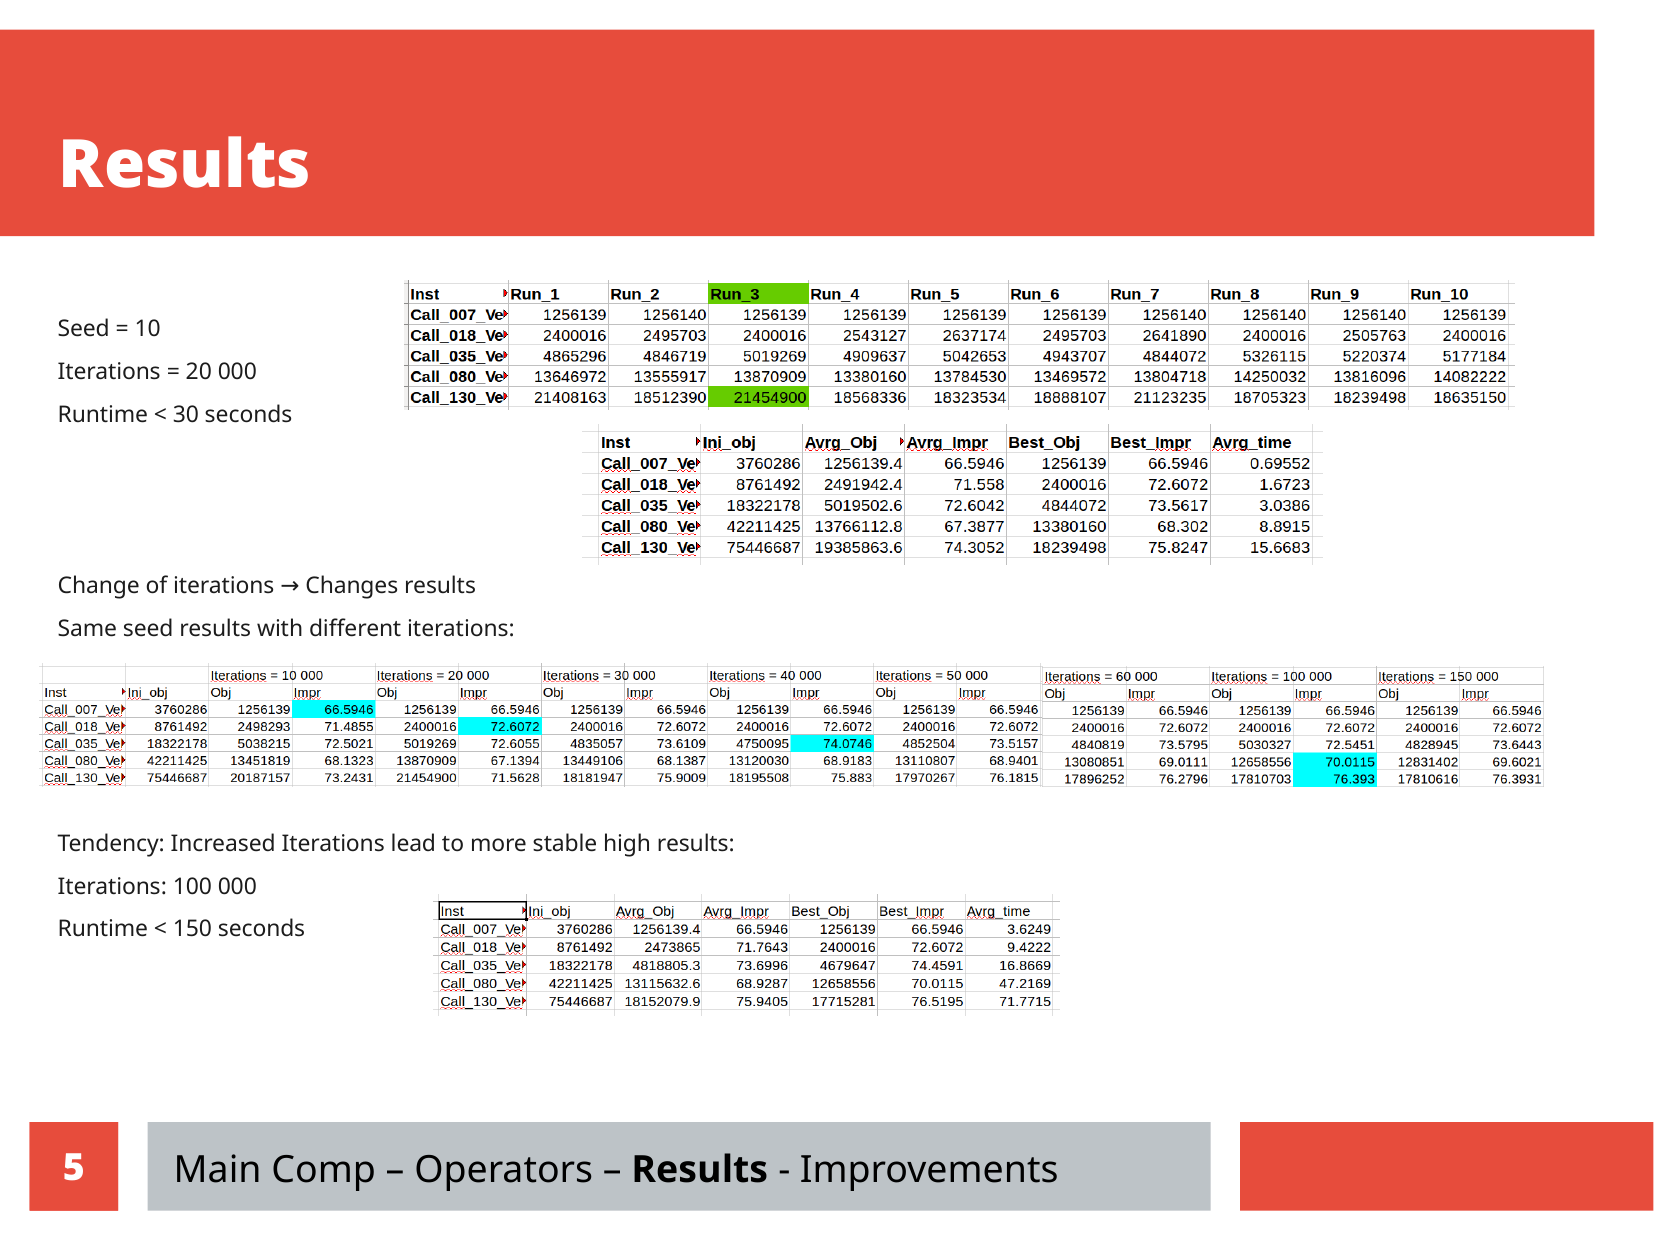

# Results
Seed = 10
Iterations = 20 000
Runtime < 30 seconds
Change of iterations → Changes results
Same seed results with different iterations:
Tendency: Increased Iterations lead to more stable high results:
Iterations: 100 000
Runtime < 150 seconds
5
Main Comp – Operators – Results - Improvements